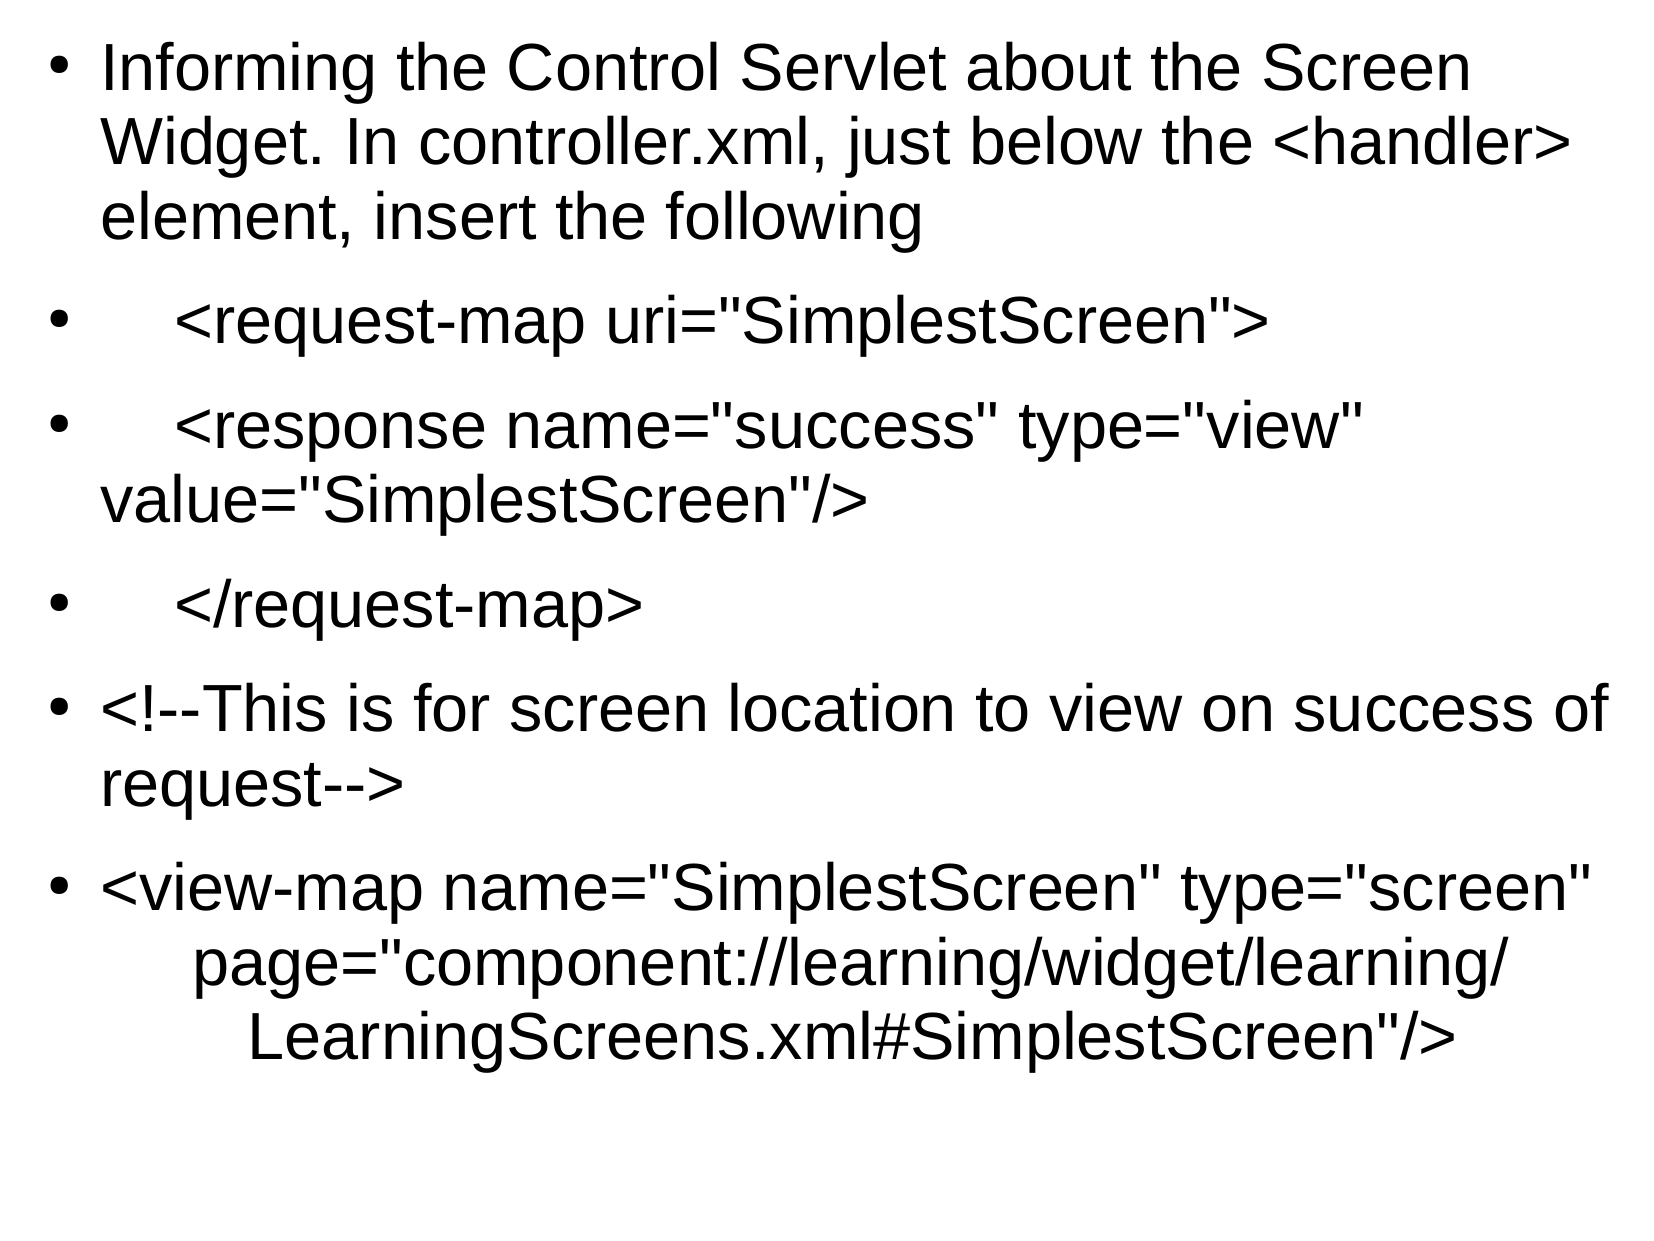

# Informing the Control Servlet about the Screen Widget. In controller.xml, just below the <handler> element, insert the following
 <request-map uri="SimplestScreen">
 <response name="success" type="view" value="SimplestScreen"/>
 </request-map>
<!--This is for screen location to view on success of request-->
<view-map name="SimplestScreen" type="screen" page="component://learning/widget/learning/ LearningScreens.xml#SimplestScreen"/>